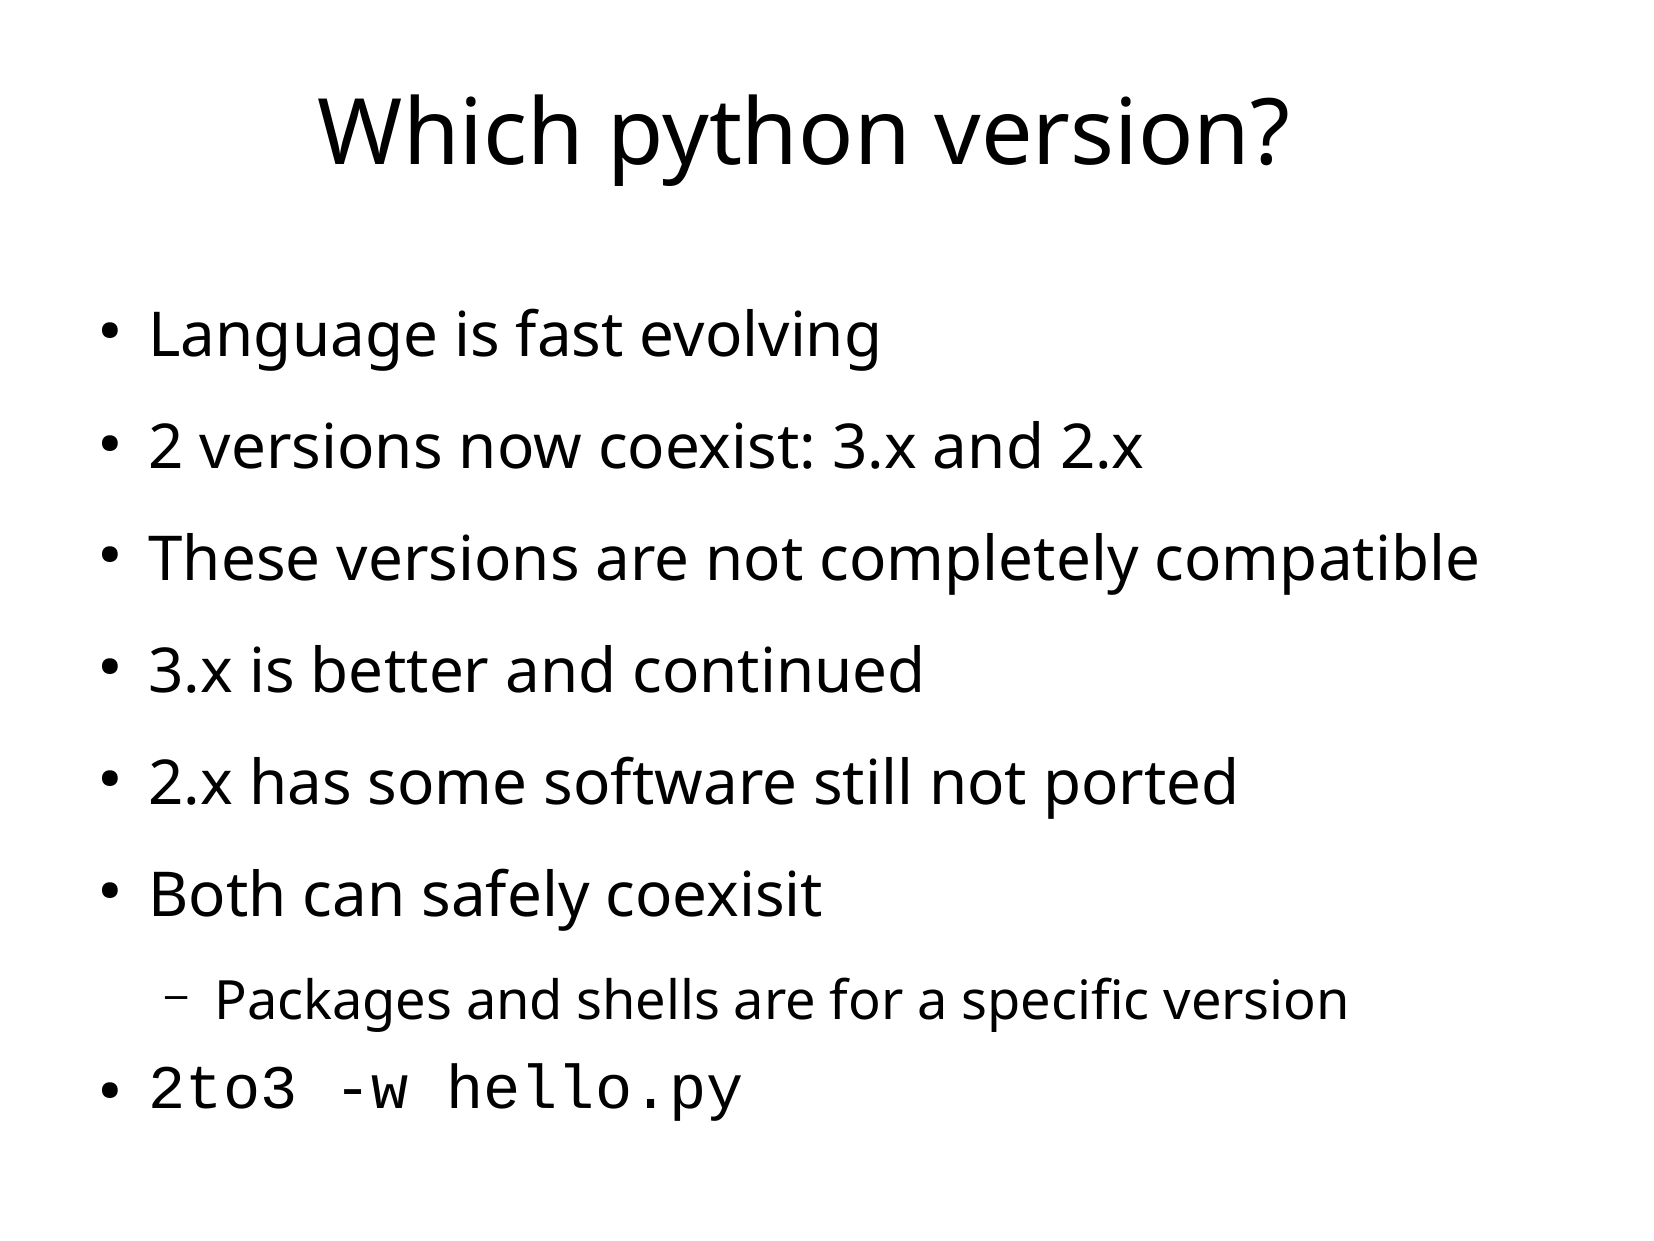

# Which python version?
Language is fast evolving
2 versions now coexist: 3.x and 2.x
These versions are not completely compatible
3.x is better and continued
2.x has some software still not ported
Both can safely coexisit
Packages and shells are for a specific version
2to3 -w hello.py